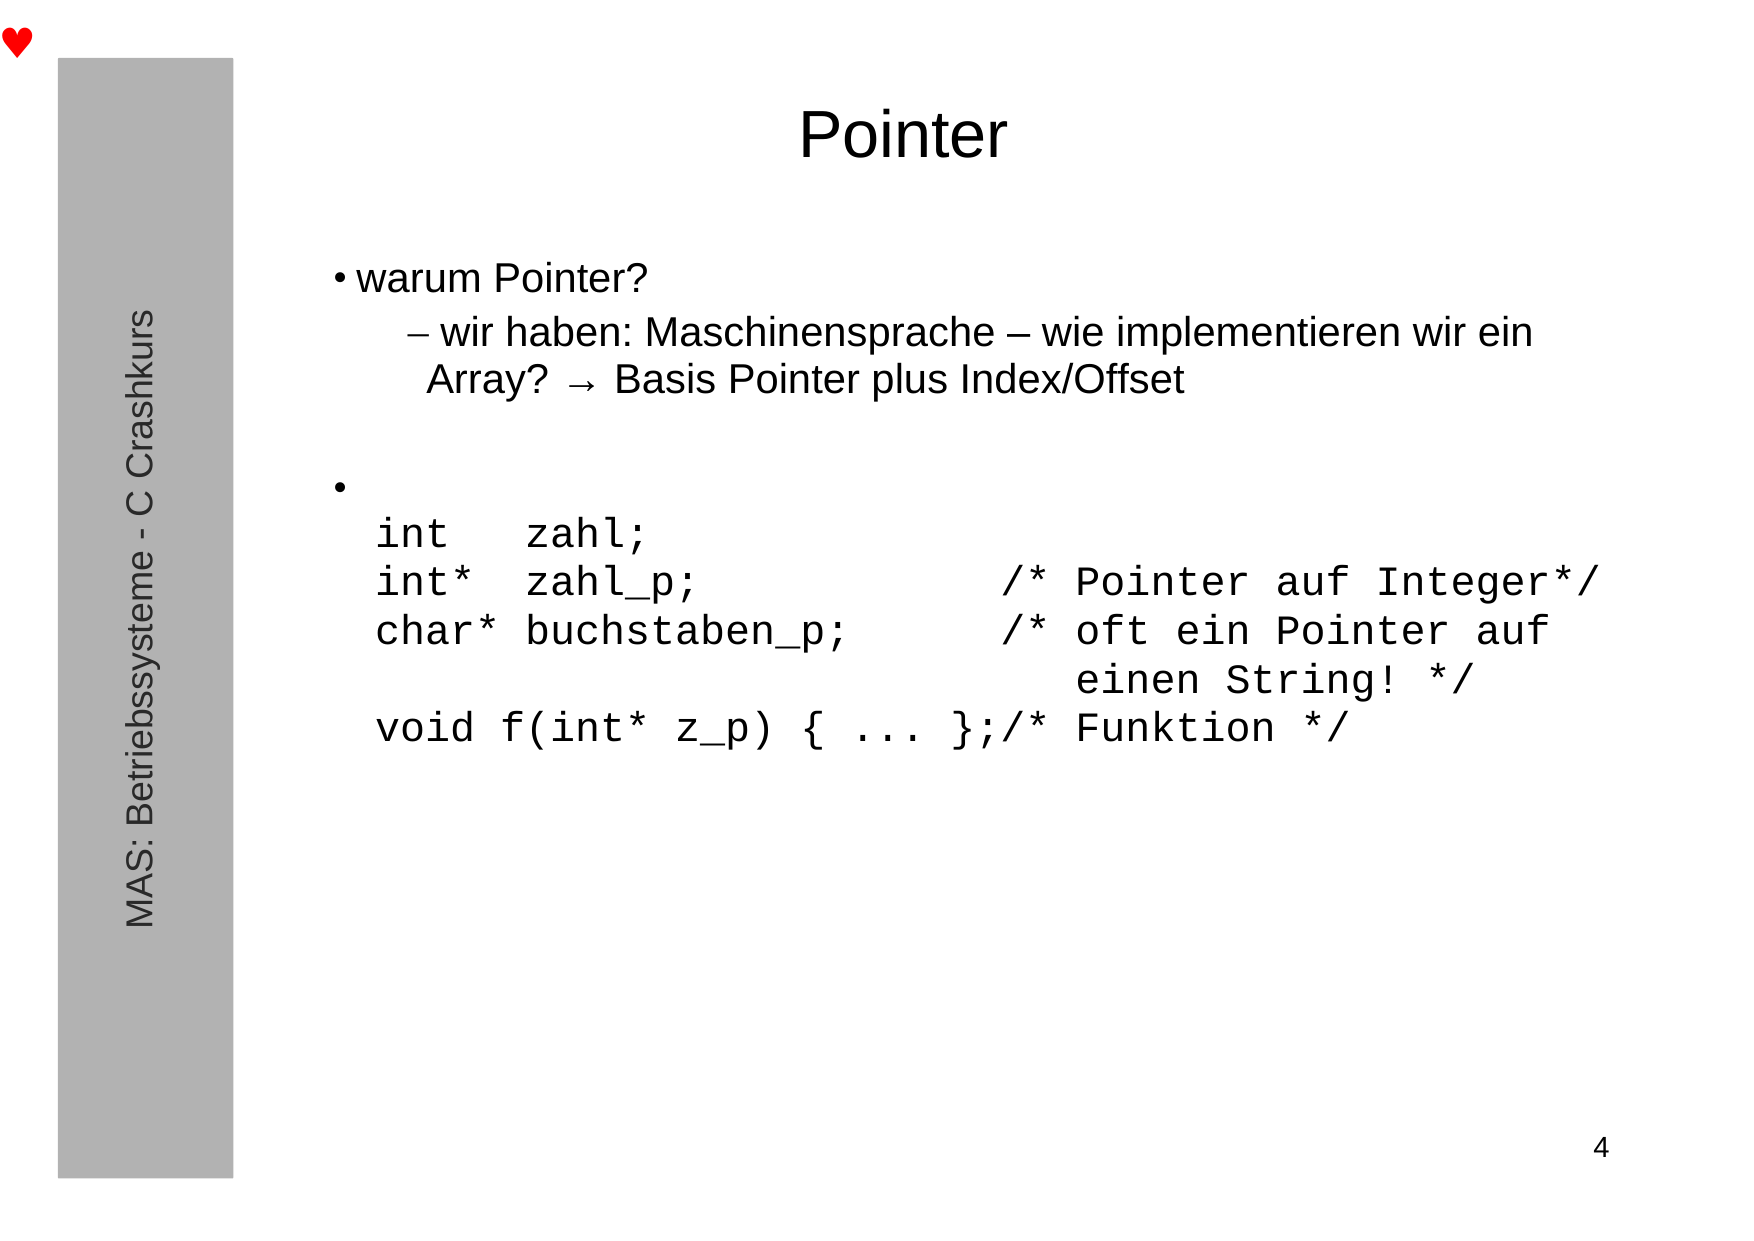

♥️
Pointer
warum Pointer?
 wir haben: Maschinensprache – wie implementieren wir ein Array? → Basis Pointer plus Index/Offset
int zahl;
int* zahl_p; /* Pointer auf Integer*/
char* buchstaben_p; /* oft ein Pointer auf
 einen String! */
void f(int* z_p) { ... };/* Funktion */
MAS: Betriebssysteme - C Crashkurs